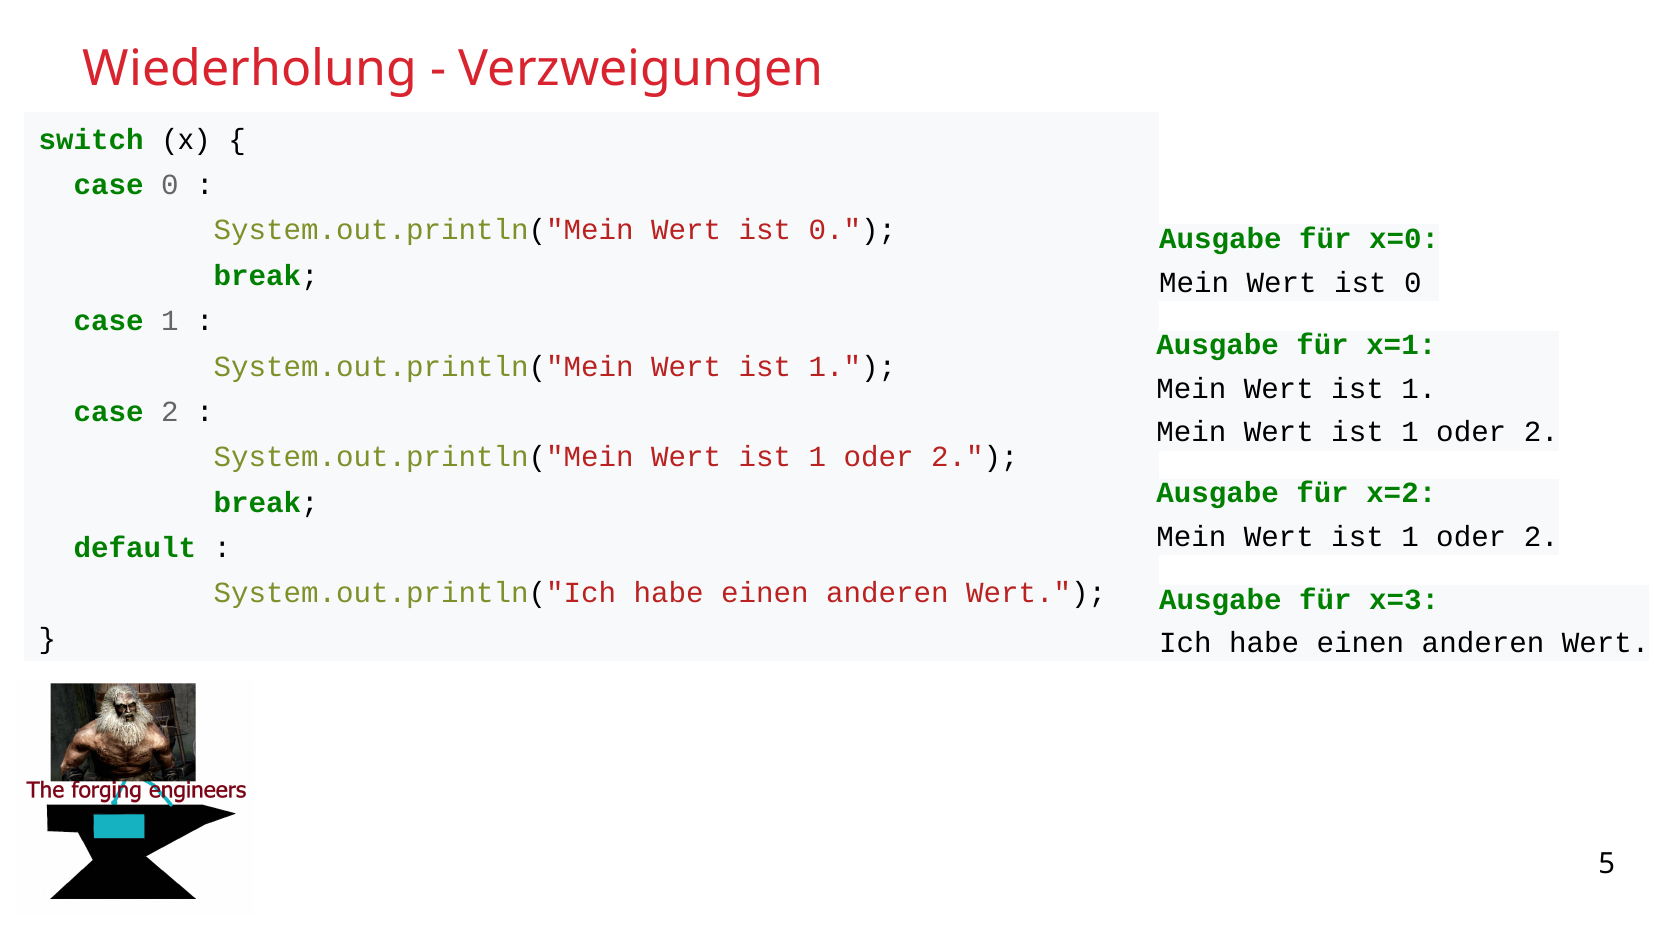

# Wiederholung - Verzweigungen
switch (x) {
 case 0 :
 System.out.println("Mein Wert ist 0.");
 break;
 case 1 :
 System.out.println("Mein Wert ist 1.");
 case 2 :
 System.out.println("Mein Wert ist 1 oder 2.");
 break;
 default :
 System.out.println("Ich habe einen anderen Wert.");
}
Ausgabe für x=0:
Mein Wert ist 0
Ausgabe für x=1:
Mein Wert ist 1.
Mein Wert ist 1 oder 2.
Ausgabe für x=2:
Mein Wert ist 1 oder 2.
Ausgabe für x=3:
Ich habe einen anderen Wert.